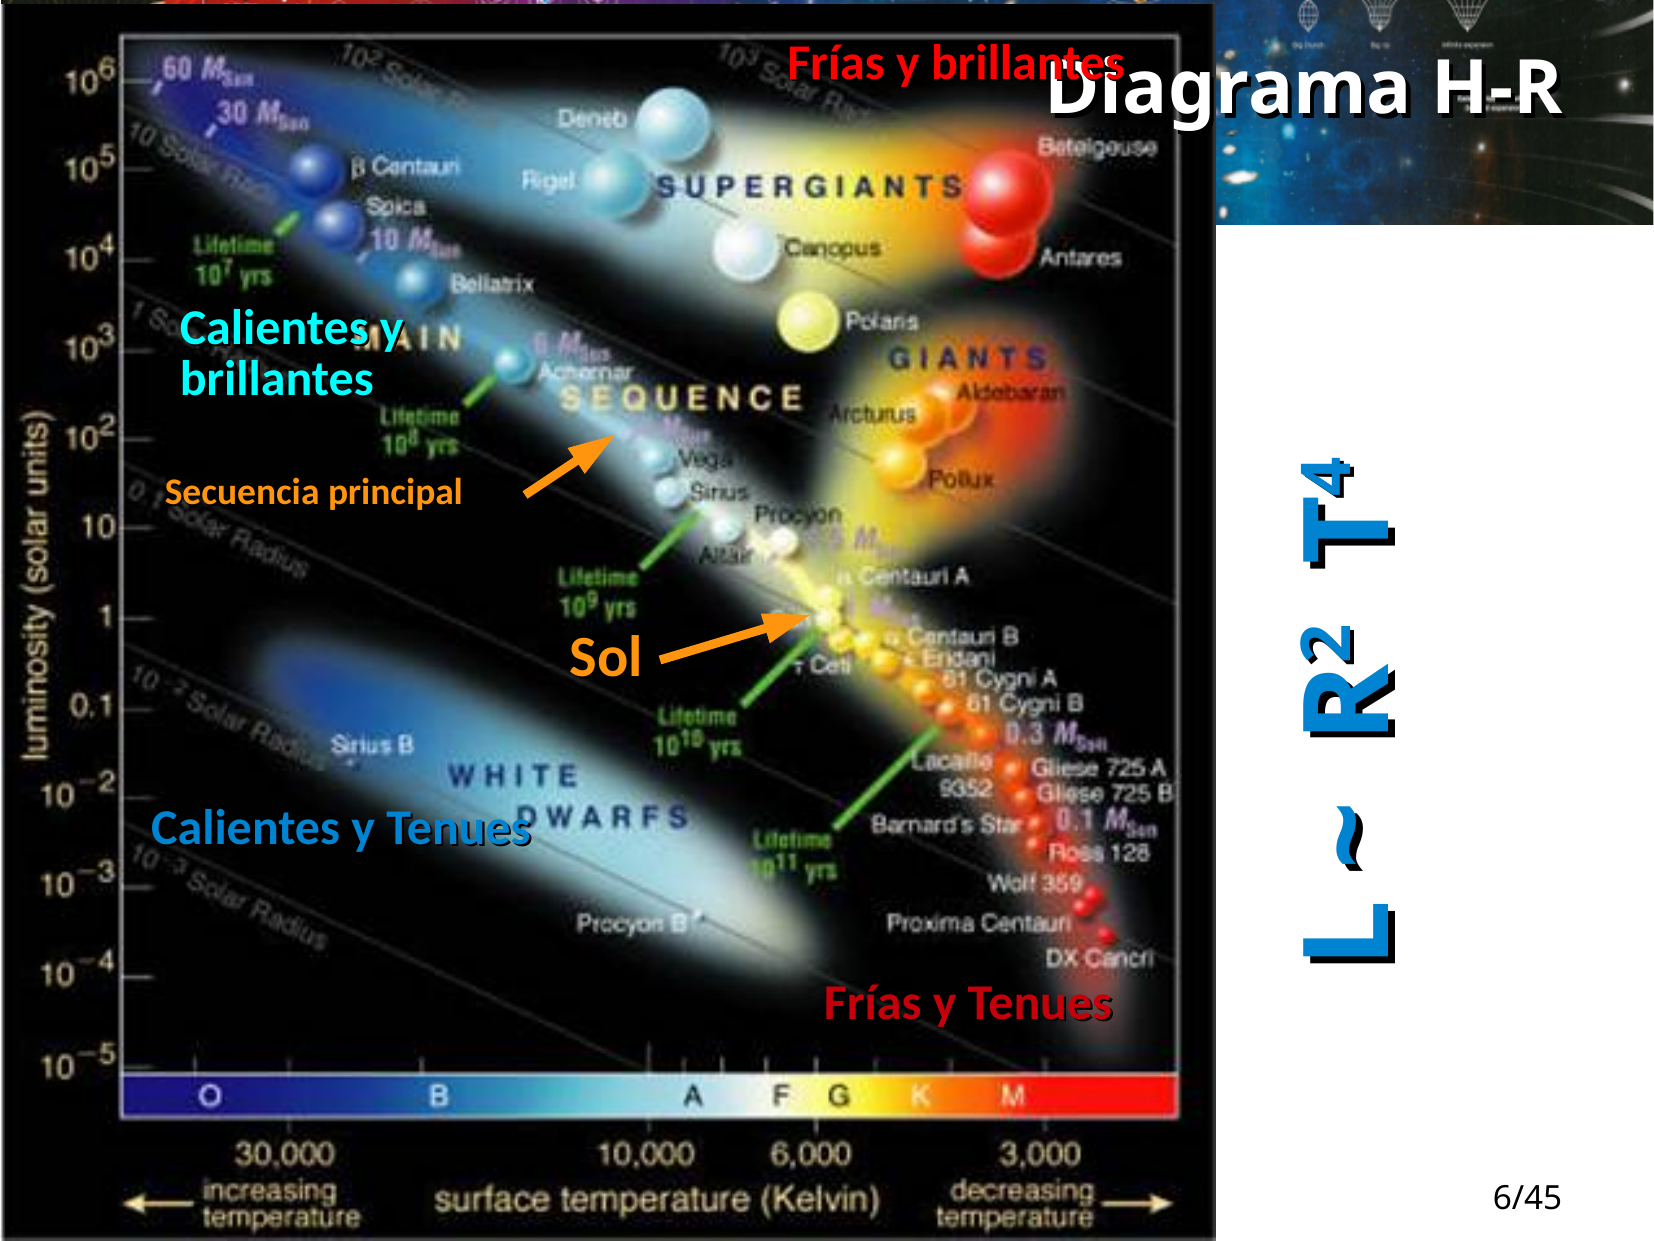

# Diagrama H-R
Frías y brillantes
Calientes y
brillantes
Secuencia principal
Sol
L ~ R2 T4
Calientes y Tenues
Frías y Tenues
Oct 24, 2018
Asorey IPAC 2018 U02C06 11/16
6